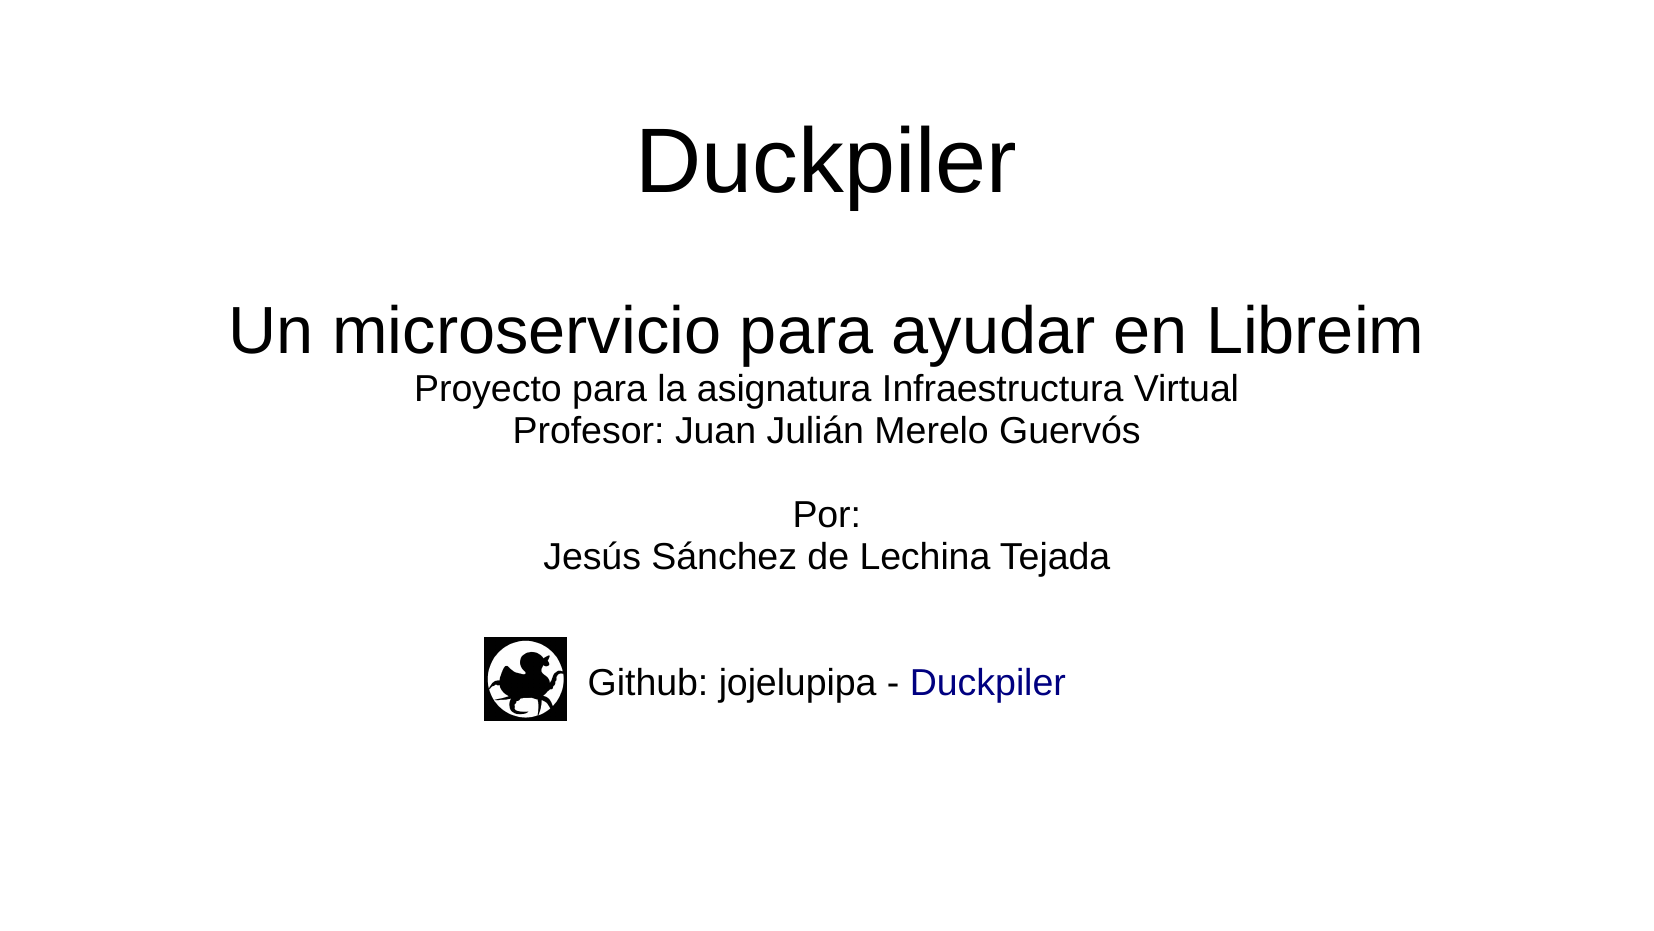

# Duckpiler
Un microservicio para ayudar en Libreim
Proyecto para la asignatura Infraestructura Virtual
Profesor: Juan Julián Merelo Guervós
Por:
Jesús Sánchez de Lechina Tejada
Github: jojelupipa - Duckpiler